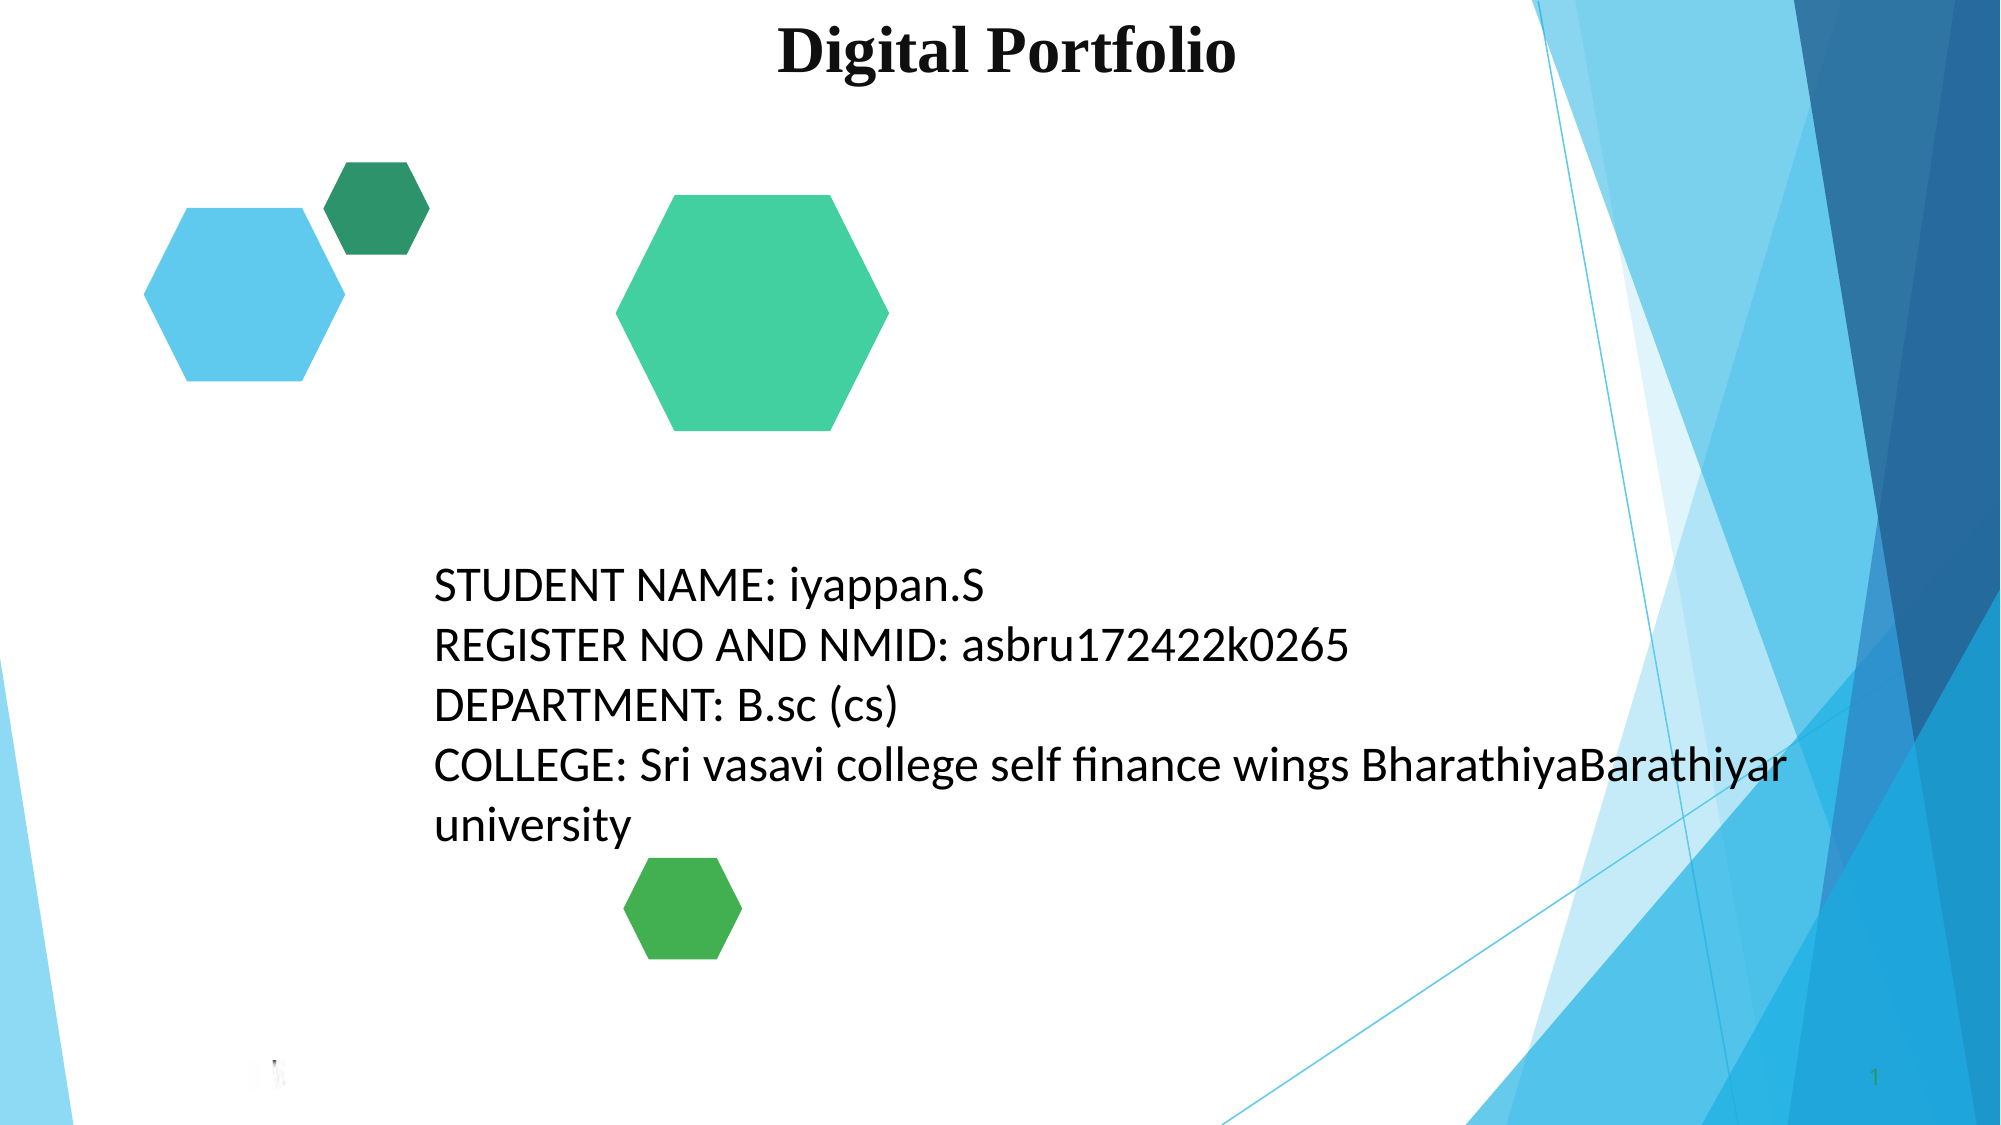

# Digital Portfolio
STUDENT NAME: iyappan.S
REGISTER NO AND NMID: asbru172422k0265
DEPARTMENT: B.sc (cs)
COLLEGE: Sri vasavi college self finance wings BharathiyaBarathiyar university